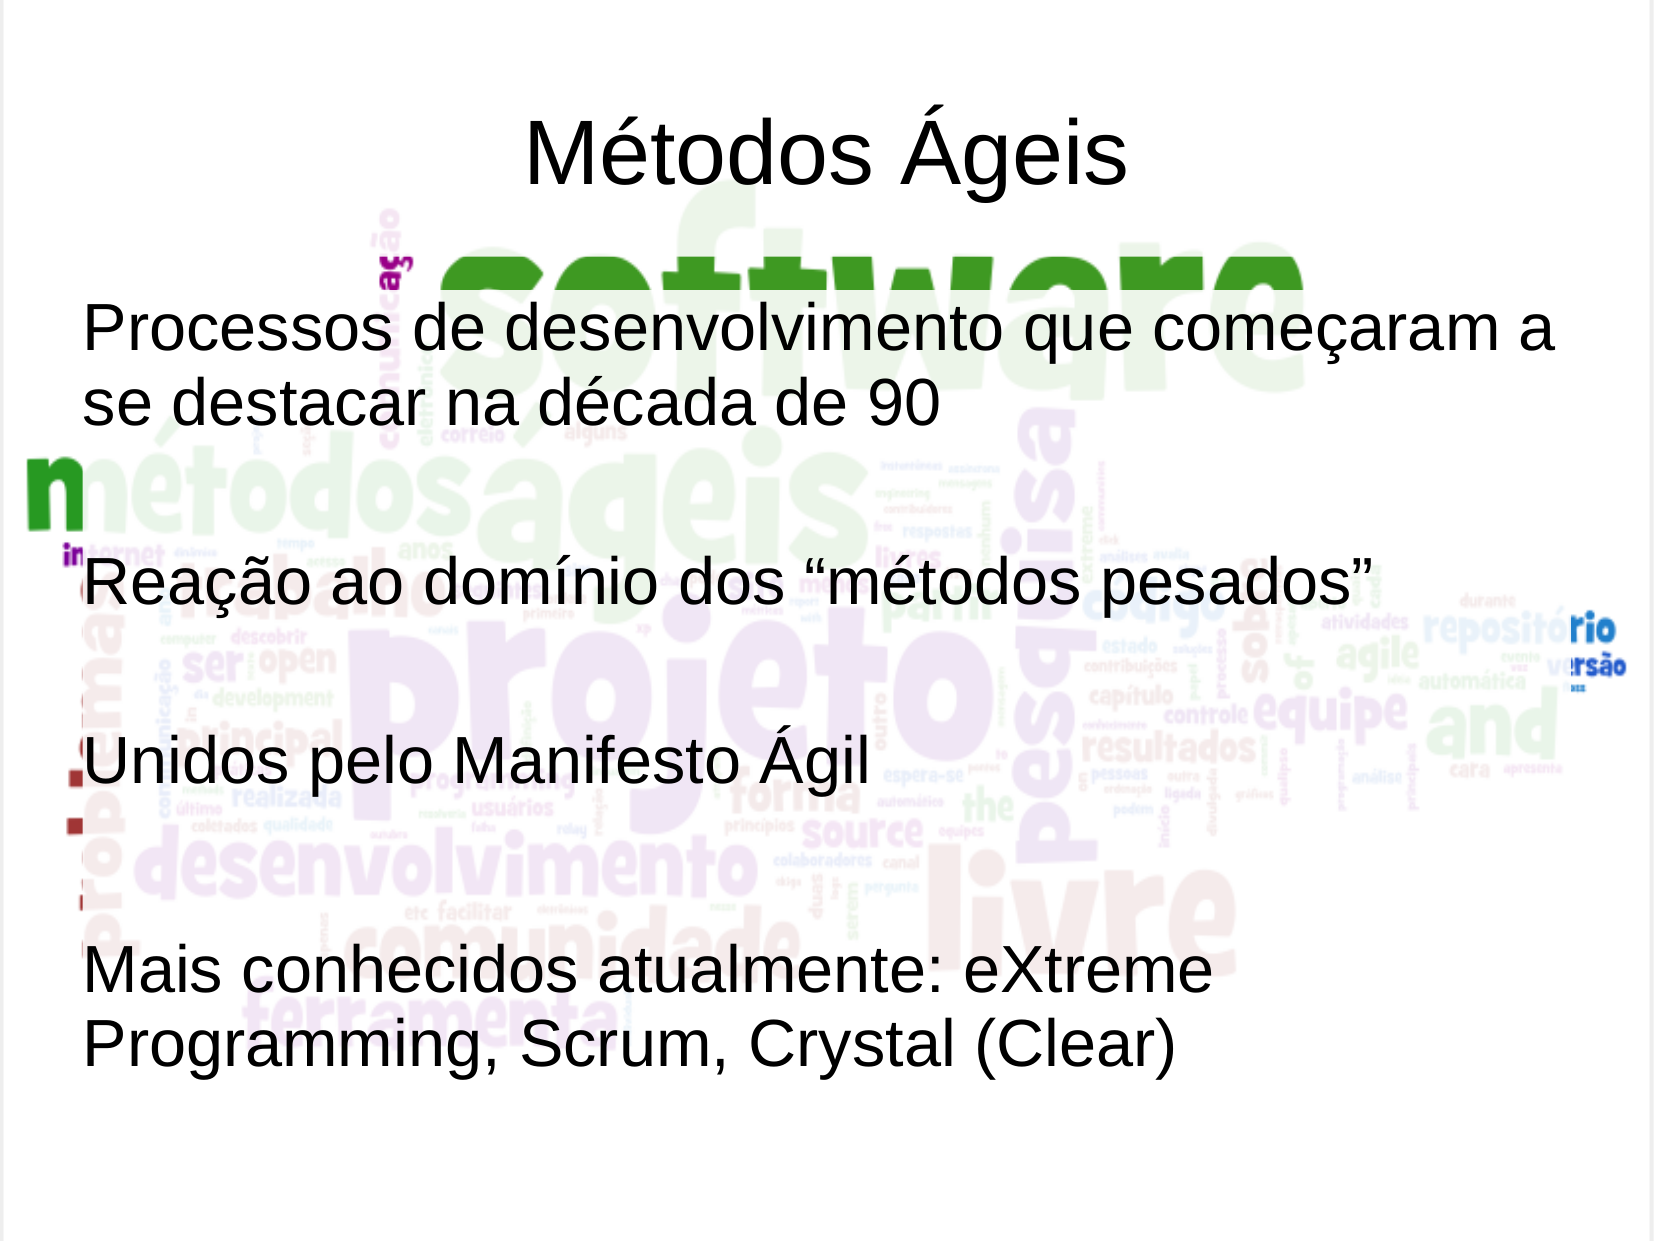

# Métodos Ágeis
Processos de desenvolvimento que começaram a se destacar na década de 90
Reação ao domínio dos “métodos pesados”
Unidos pelo Manifesto Ágil
Mais conhecidos atualmente: eXtreme Programming, Scrum, Crystal (Clear)